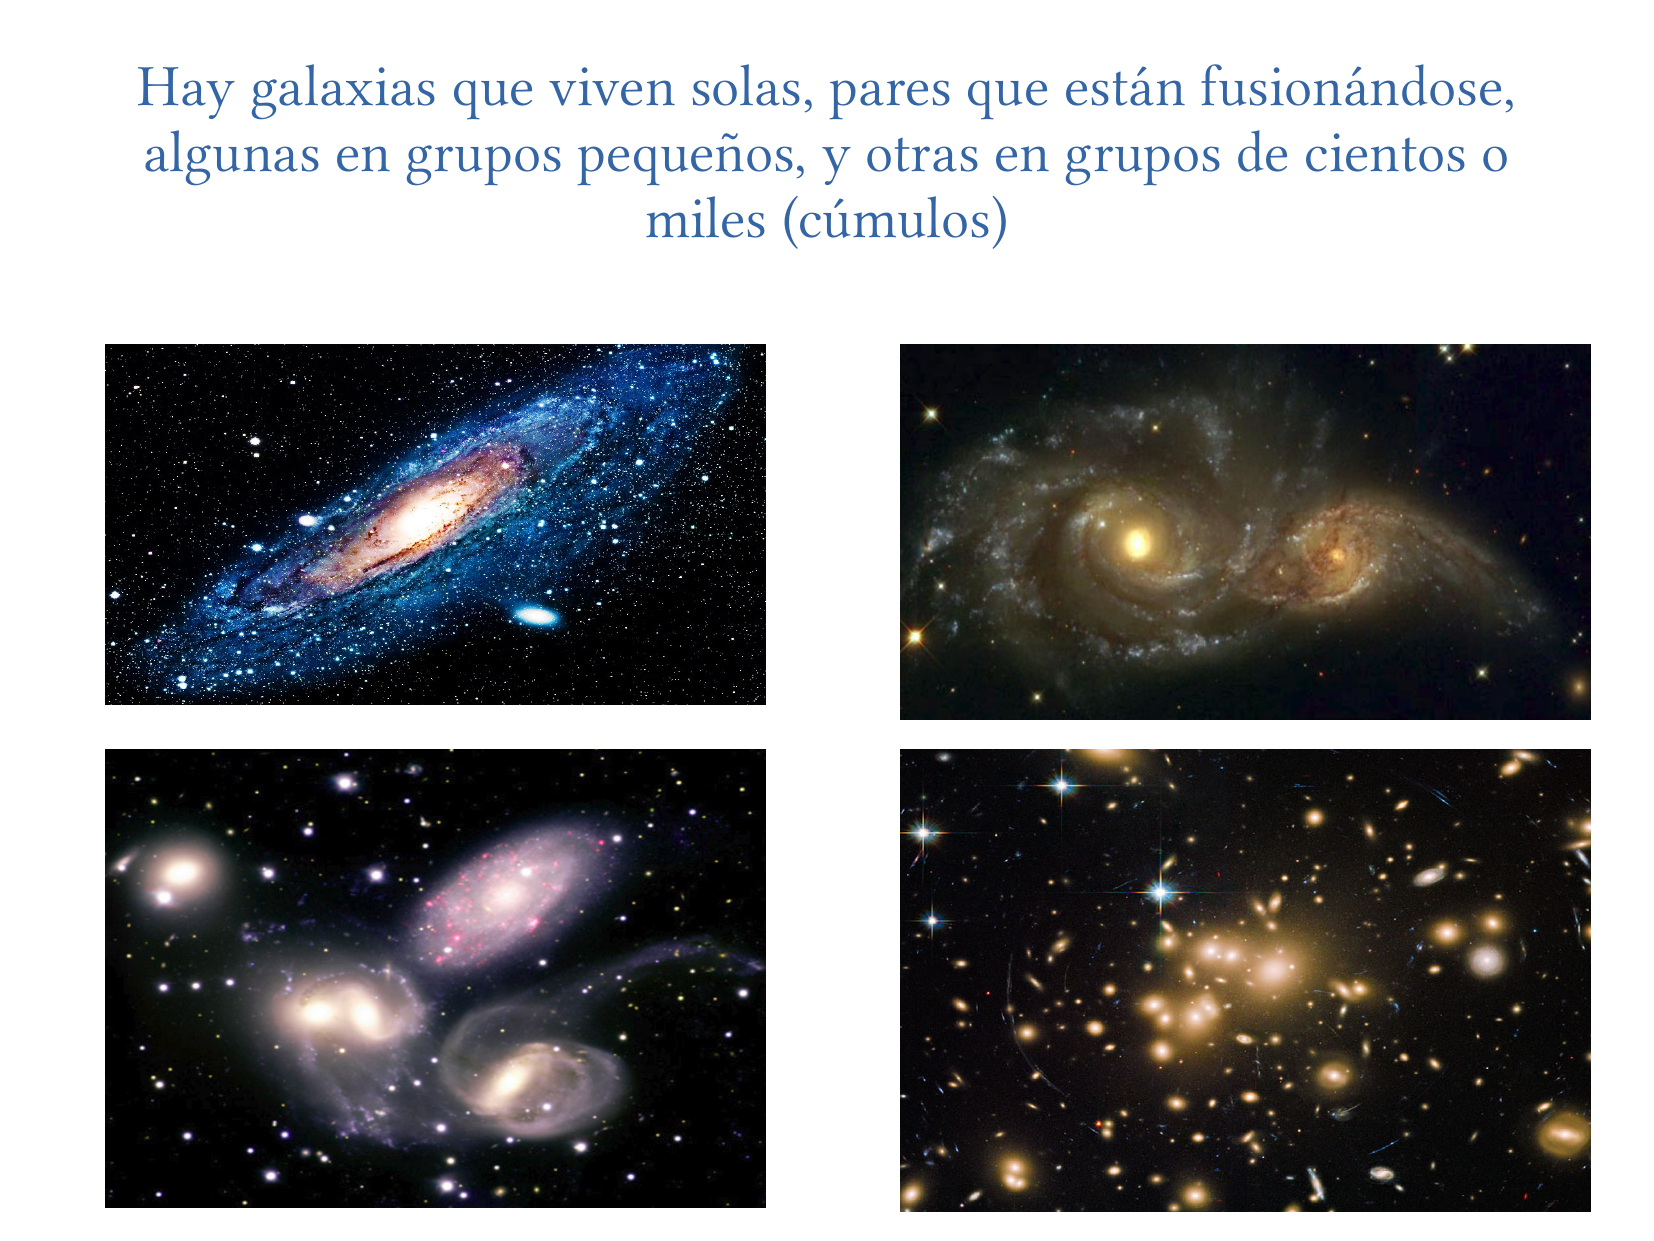

# Hay galaxias que viven solas, pares que están fusionándose, algunas en grupos pequeños, y otras en grupos de cientos o miles (cúmulos)